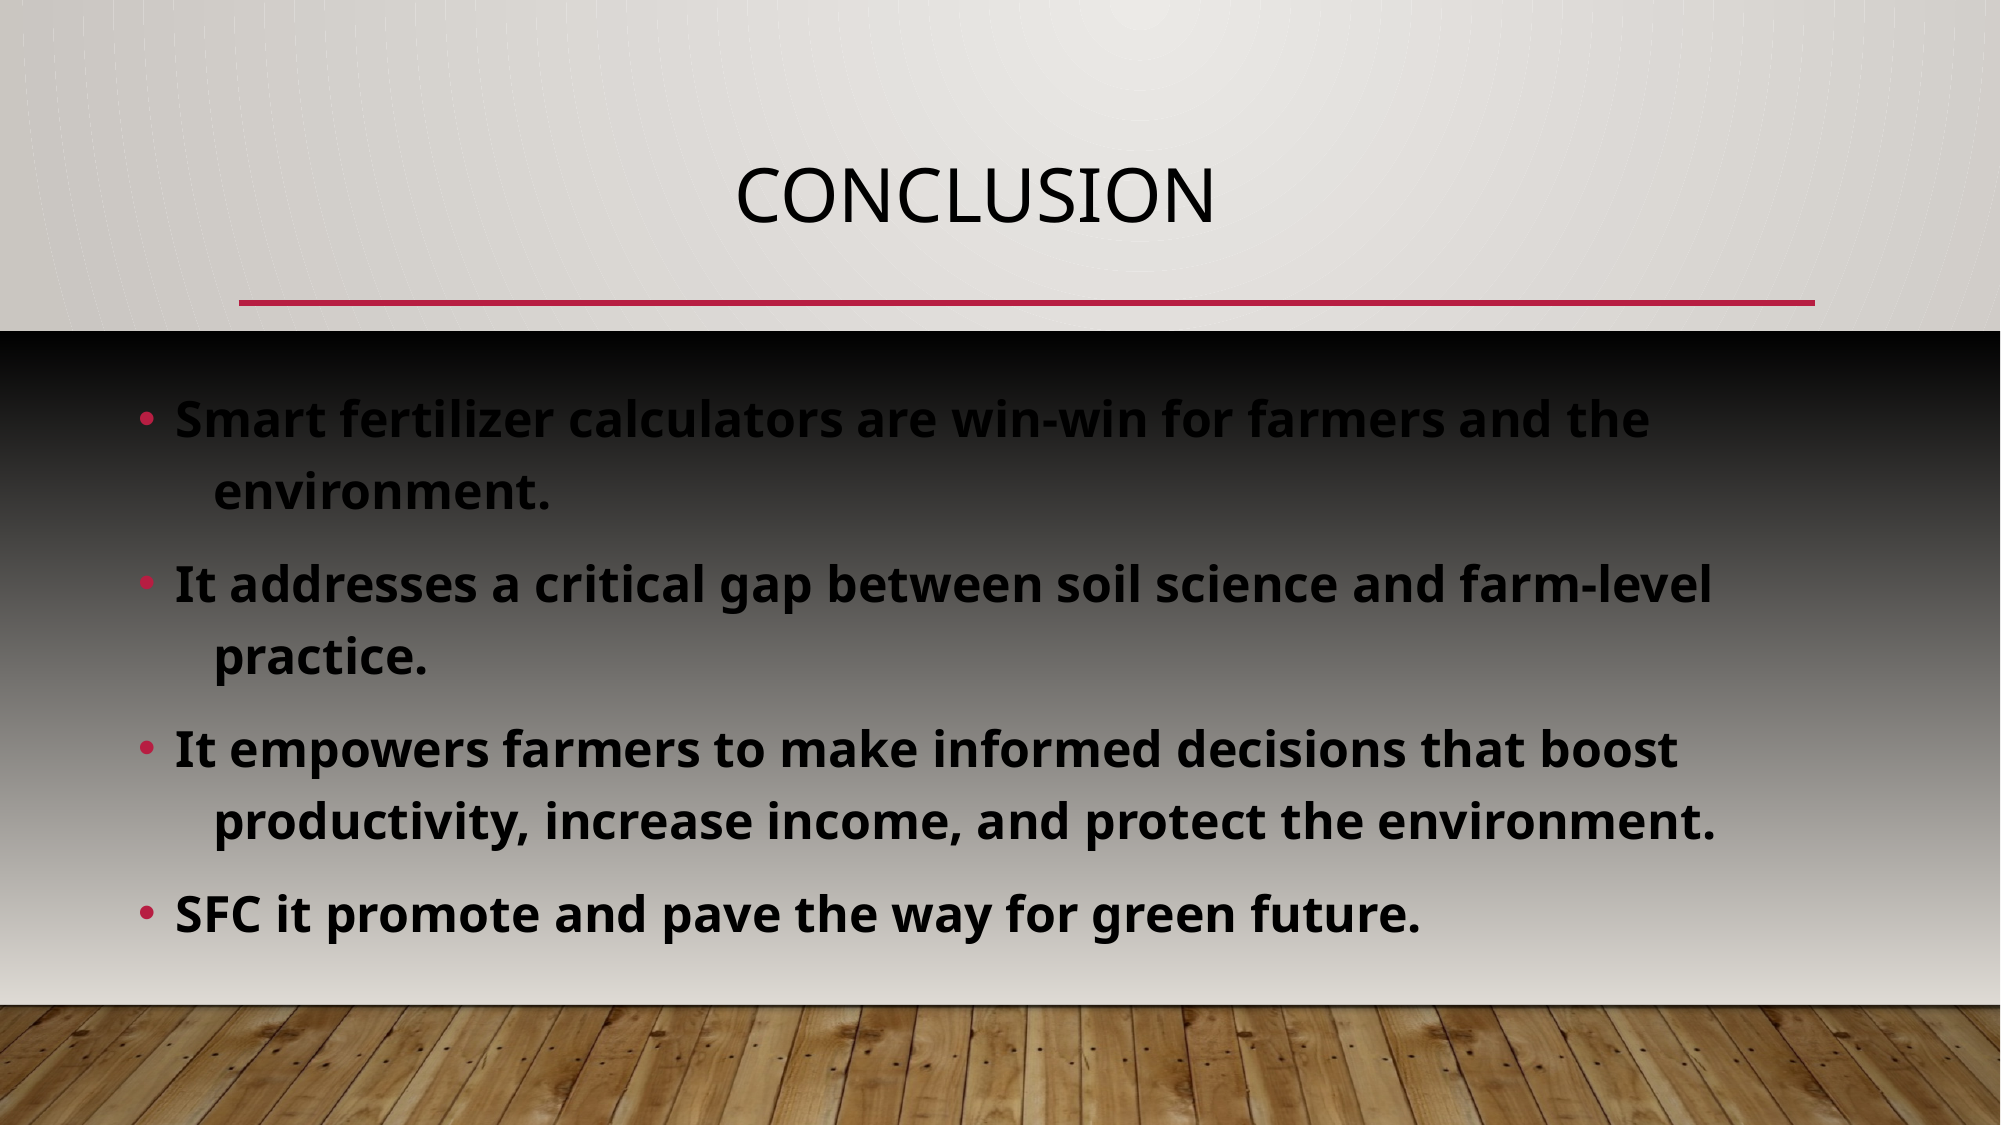

# conclusion
Smart fertilizer calculators are win-win for farmers and the environment.
It addresses a critical gap between soil science and farm-level practice.
It empowers farmers to make informed decisions that boost productivity, increase income, and protect the environment.
SFC it promote and pave the way for green future.